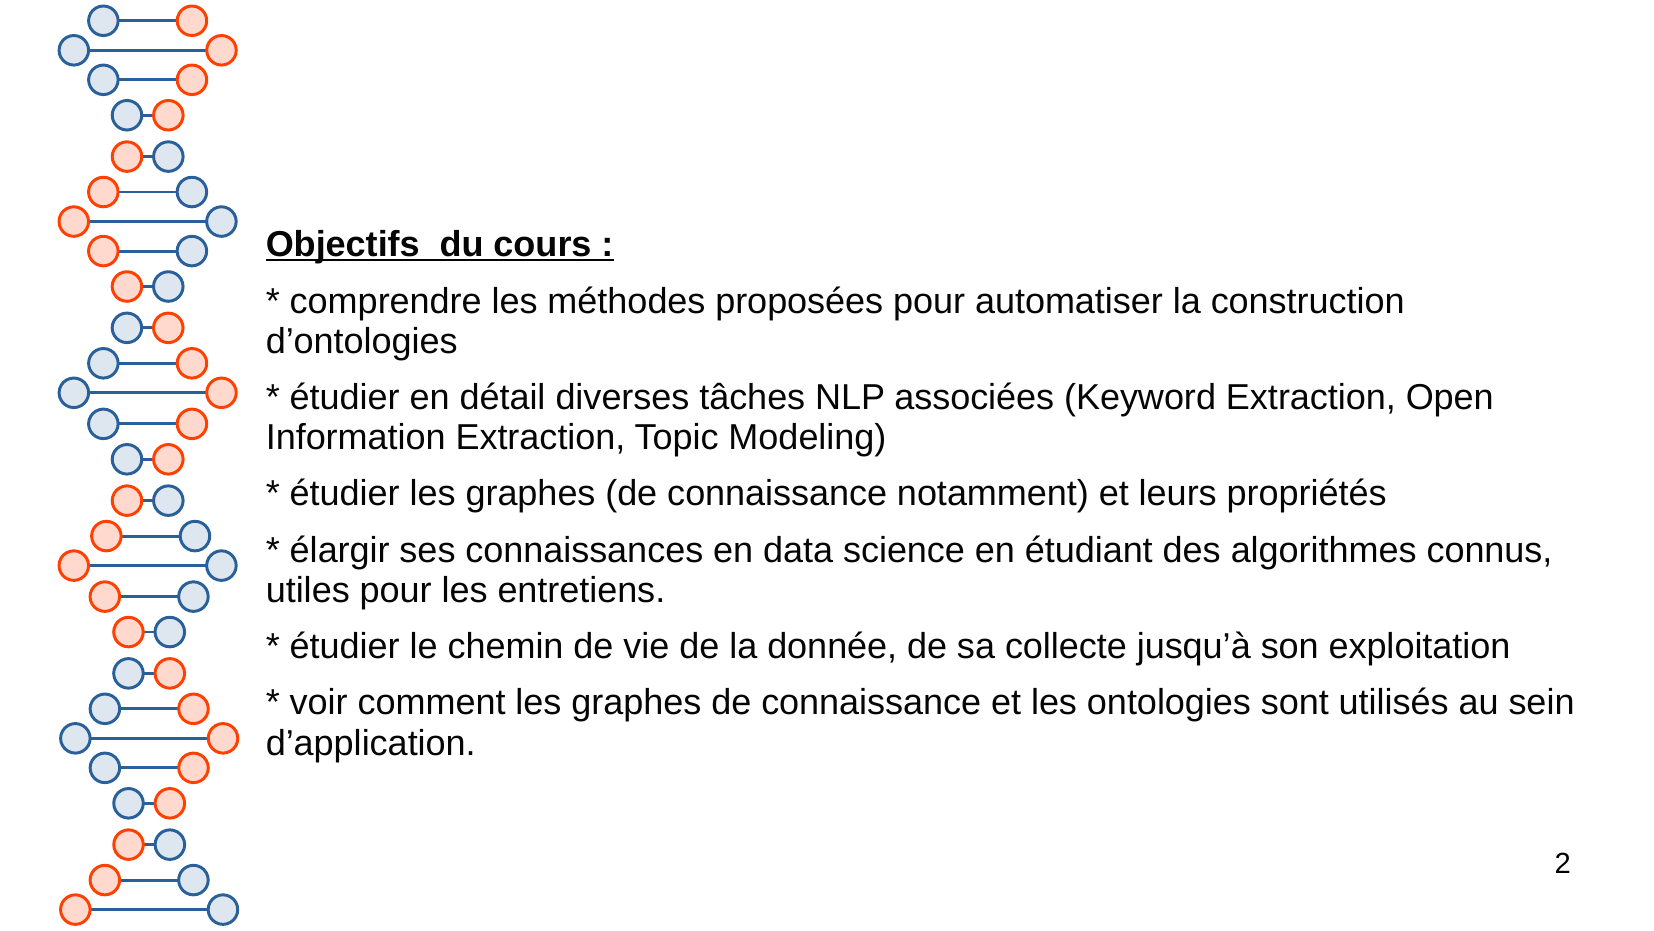

#
Objectifs  du cours :
* comprendre les méthodes proposées pour automatiser la construction d’ontologies
* étudier en détail diverses tâches NLP associées (Keyword Extraction, Open Information Extraction, Topic Modeling)
* étudier les graphes (de connaissance notamment) et leurs propriétés
* élargir ses connaissances en data science en étudiant des algorithmes connus, utiles pour les entretiens.
* étudier le chemin de vie de la donnée, de sa collecte jusqu’à son exploitation
* voir comment les graphes de connaissance et les ontologies sont utilisés au sein d’application.
2